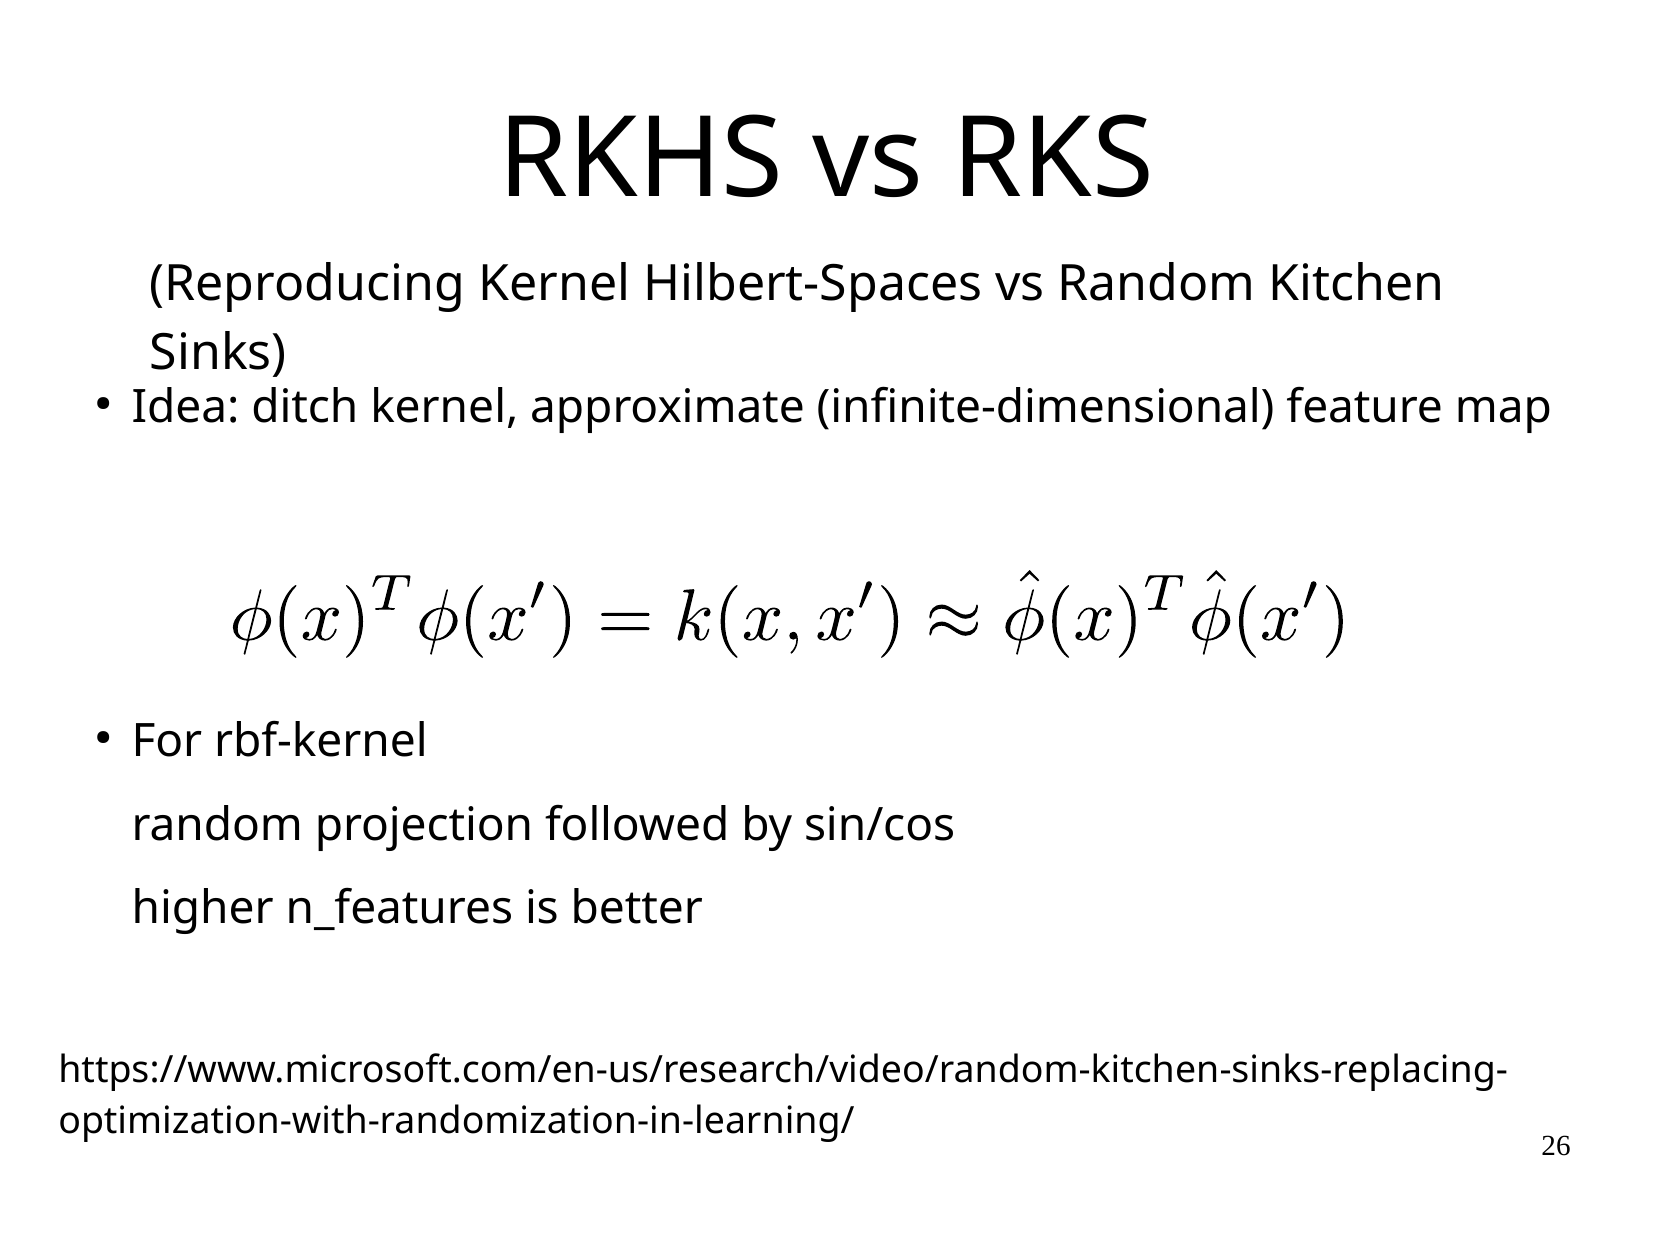

# RKHS vs RKS
(Reproducing Kernel Hilbert-Spaces vs Random Kitchen Sinks)
Idea: ditch kernel, approximate (infinite-dimensional) feature map
For rbf-kernel
random projection followed by sin/cos
higher n_features is better
https://www.microsoft.com/en-us/research/video/random-kitchen-sinks-replacing-optimization-with-randomization-in-learning/
26